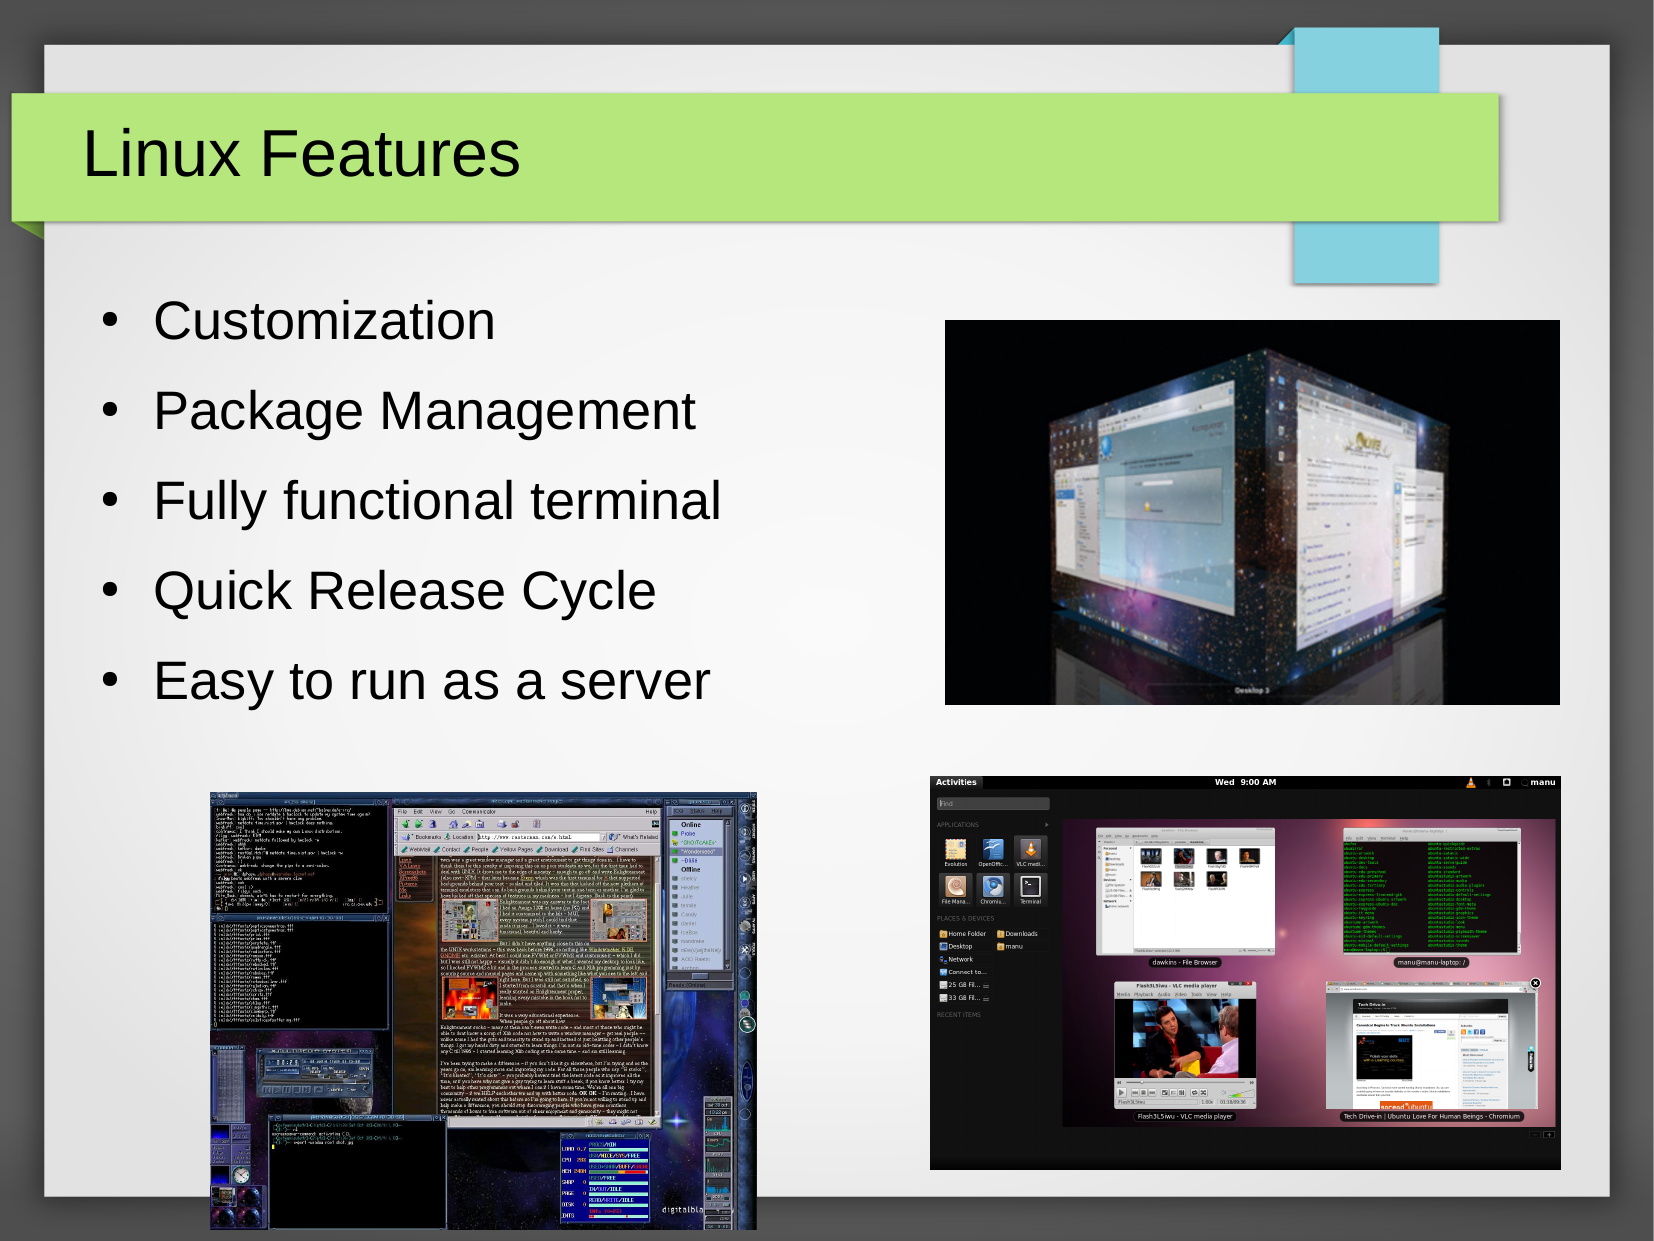

# Linux Features
Customization
Package Management
Fully functional terminal
Quick Release Cycle
Easy to run as a server